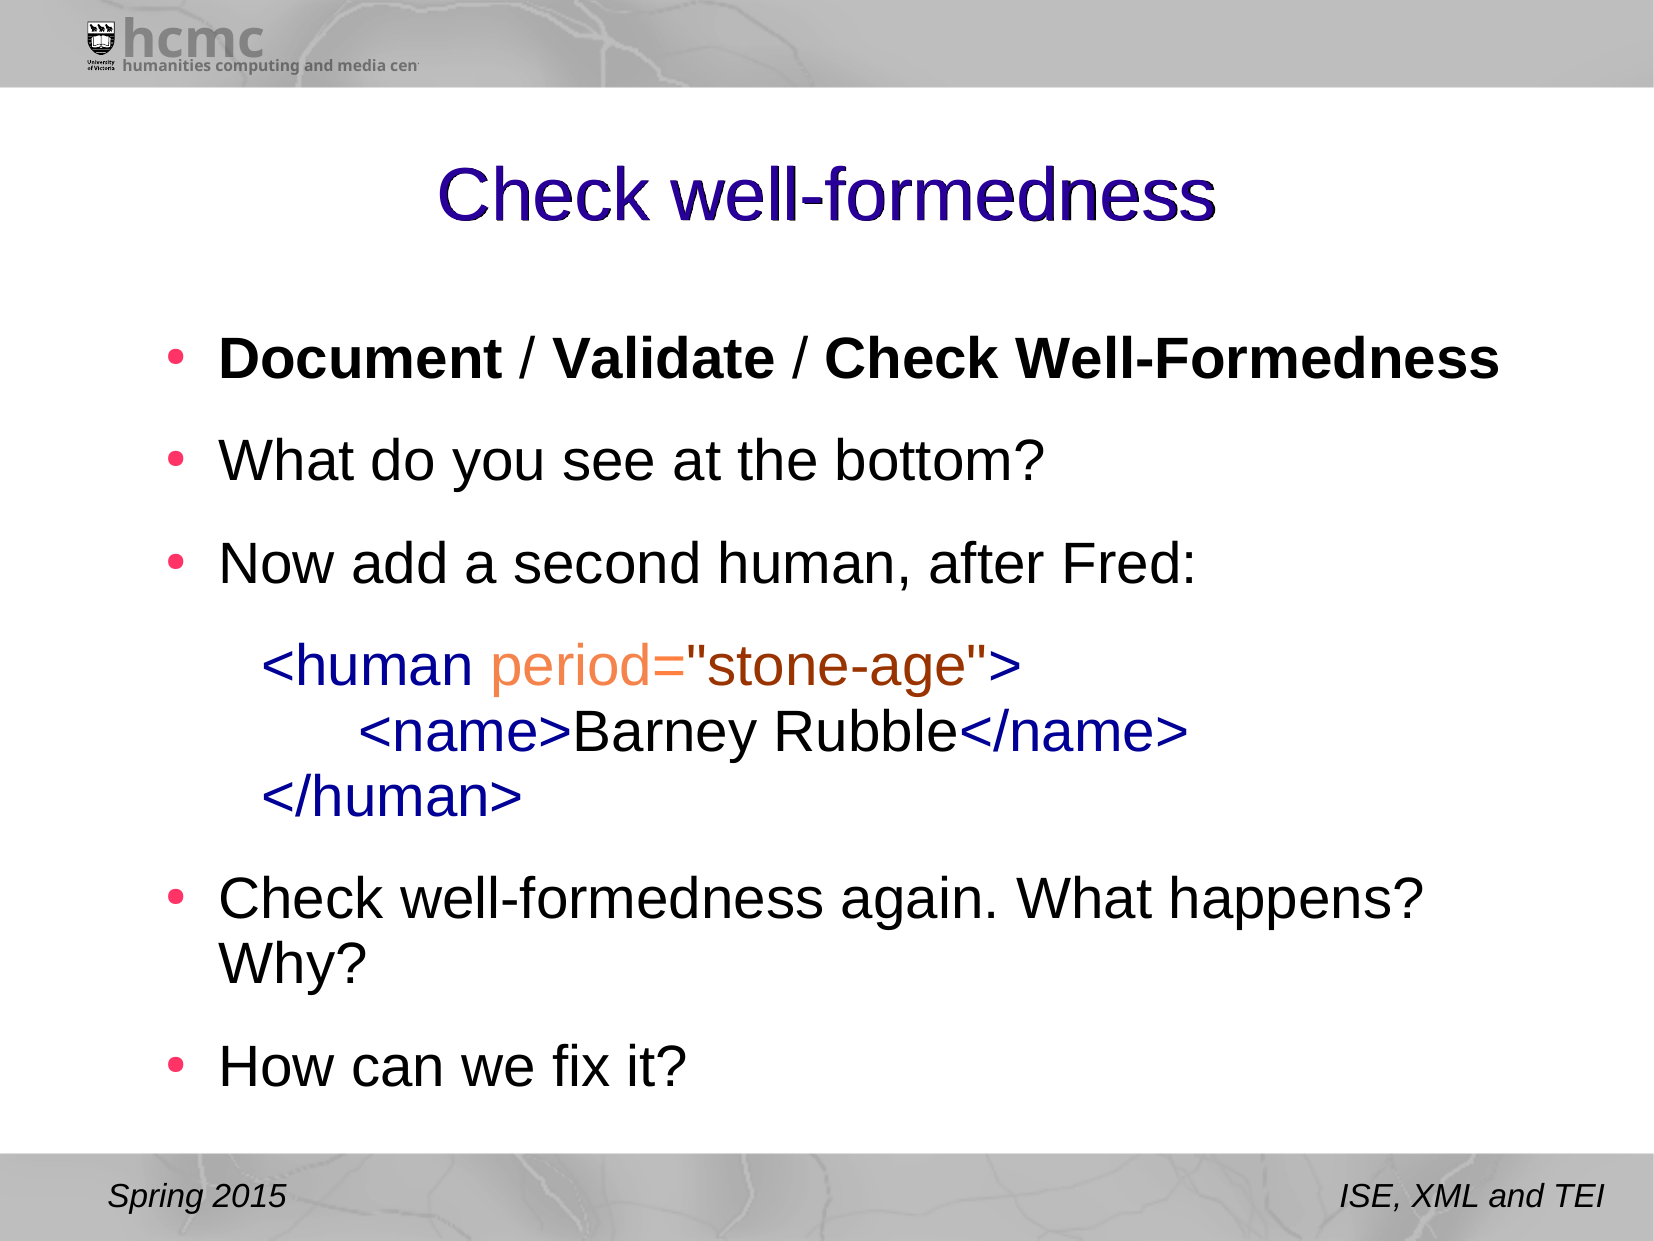

# Check well-formedness
Document / Validate / Check Well-Formedness
What do you see at the bottom?
Now add a second human, after Fred:
 <human period="stone-age">
 <name>Barney Rubble</name>
 </human>
Check well-formedness again. What happens? Why?
How can we fix it?